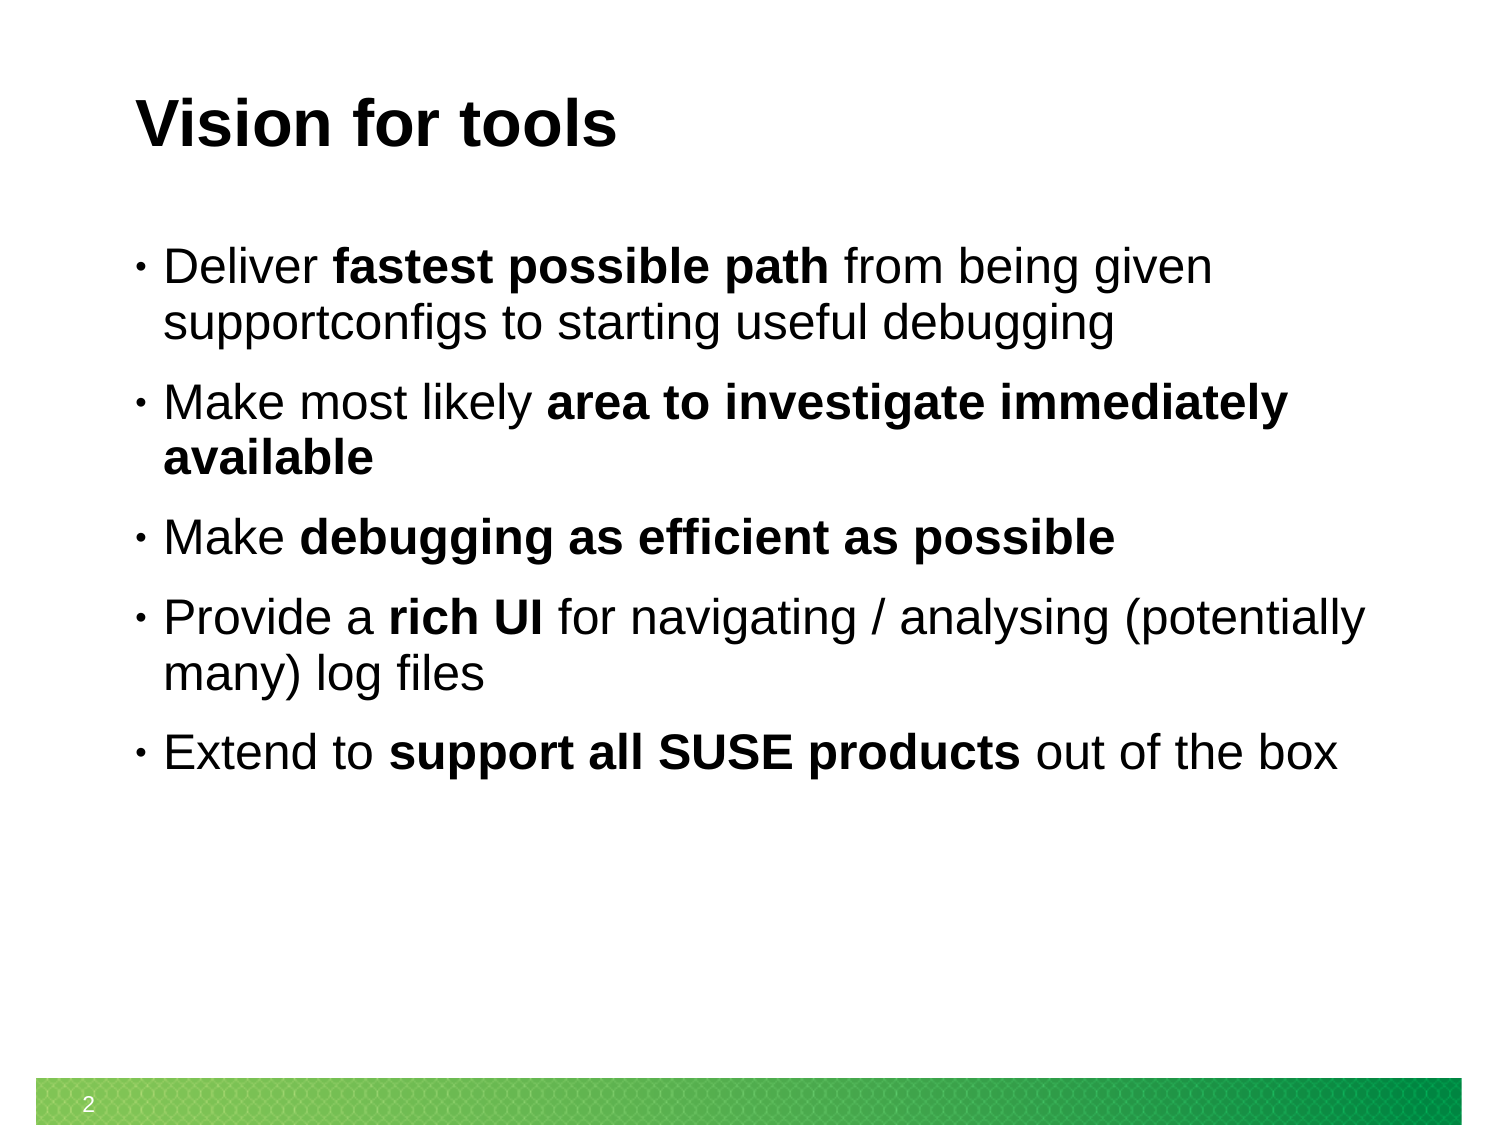

# Vision for tools
Deliver fastest possible path from being given supportconfigs to starting useful debugging
Make most likely area to investigate immediately available
Make debugging as efficient as possible
Provide a rich UI for navigating / analysing (potentially many) log files
Extend to support all SUSE products out of the box